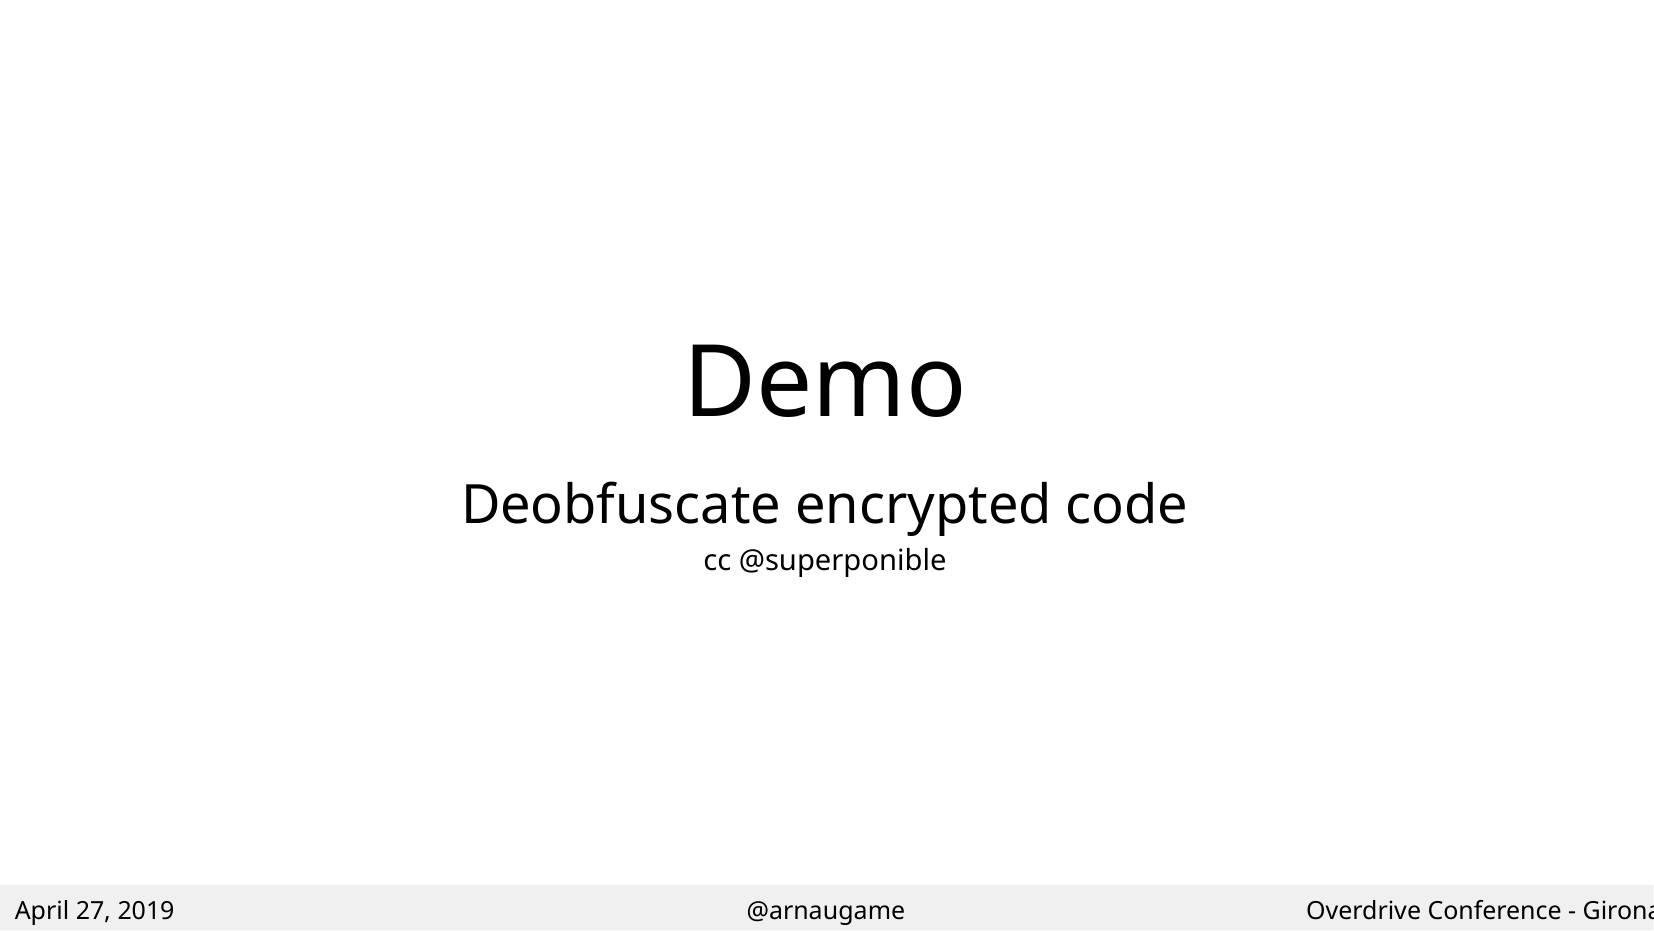

# Demo
Deobfuscate encrypted code
cc @superponible
April 27, 2019
@arnaugamez
Overdrive Conference - Girona